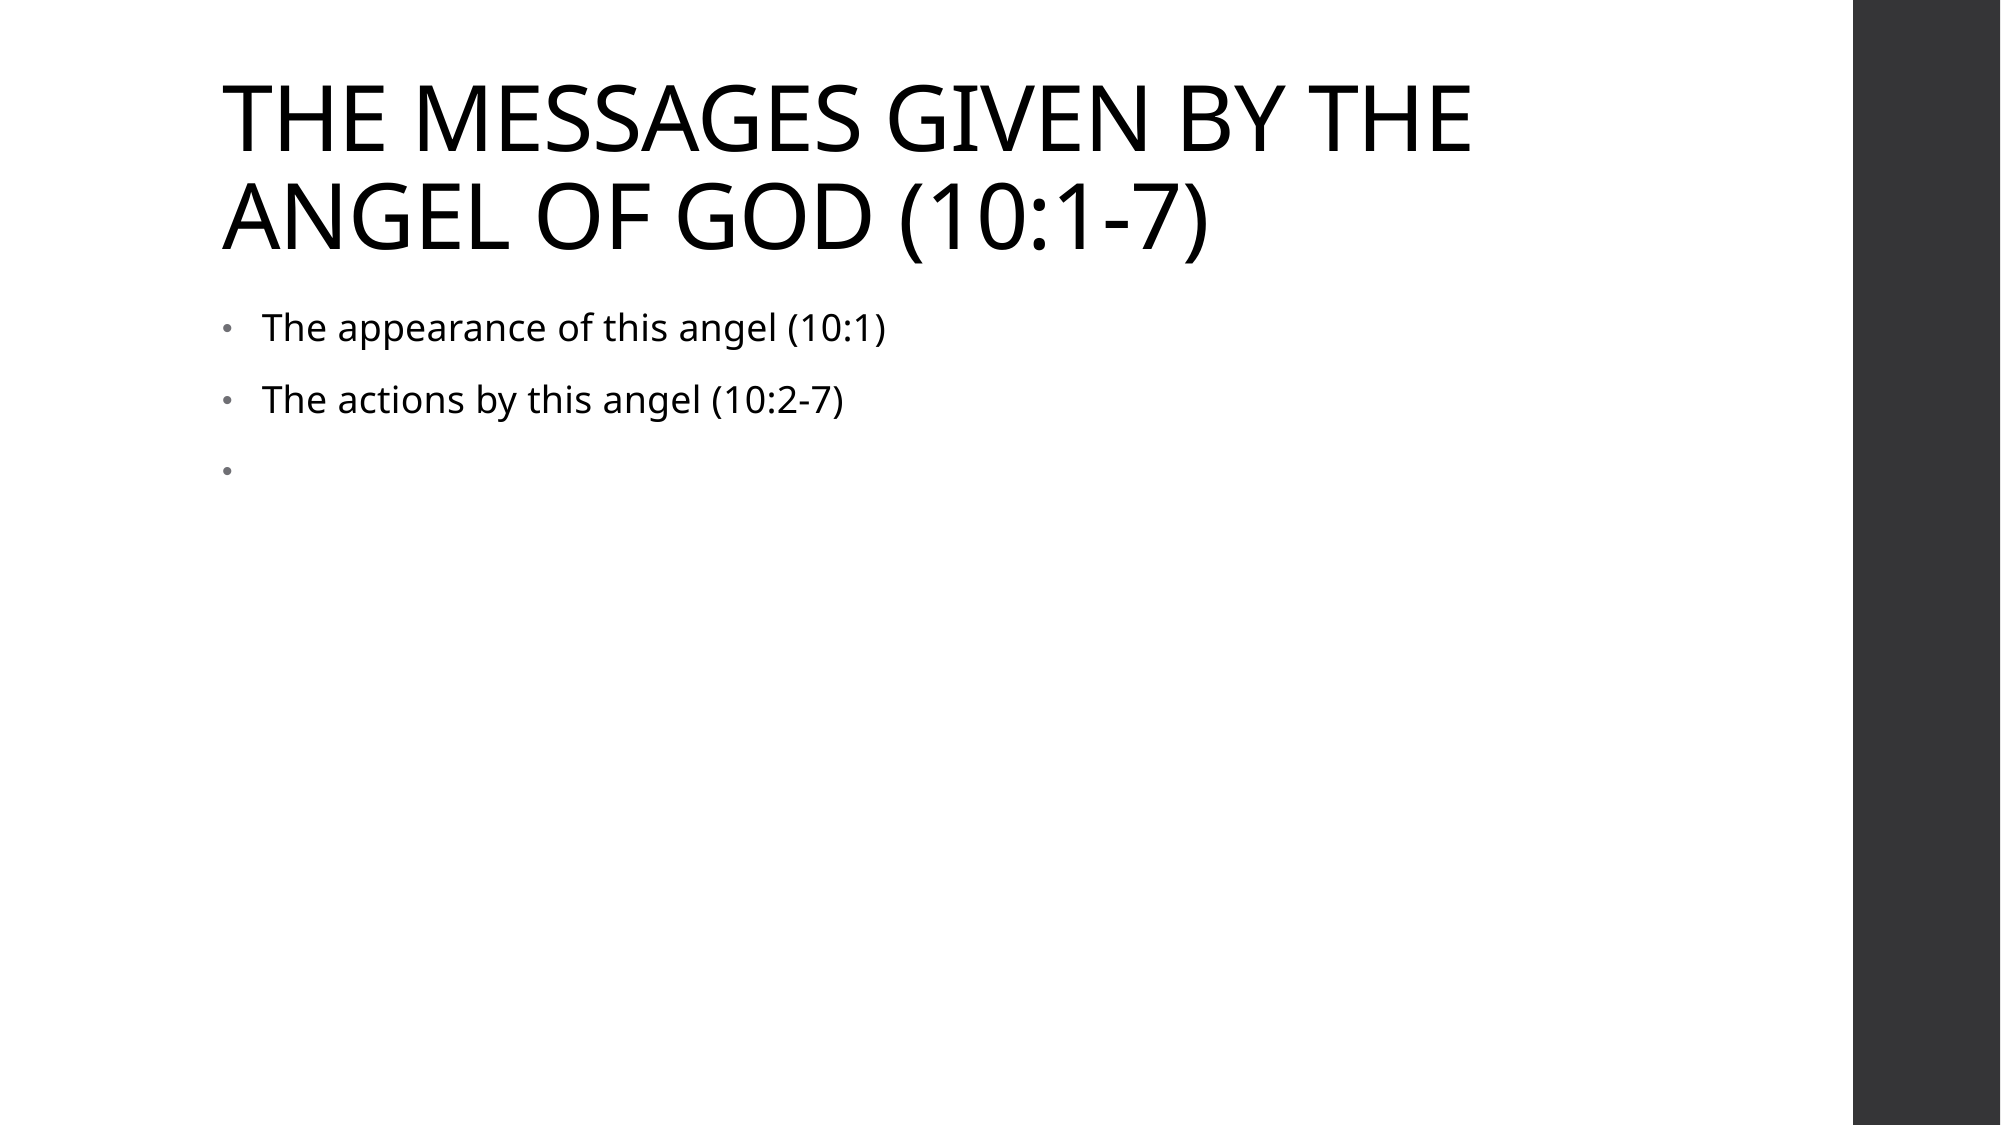

# THE MESSAGES GIVEN BY THE ANGEL OF GOD (10:1-7)
 The appearance of this angel (10:1)
 The actions by this angel (10:2-7)